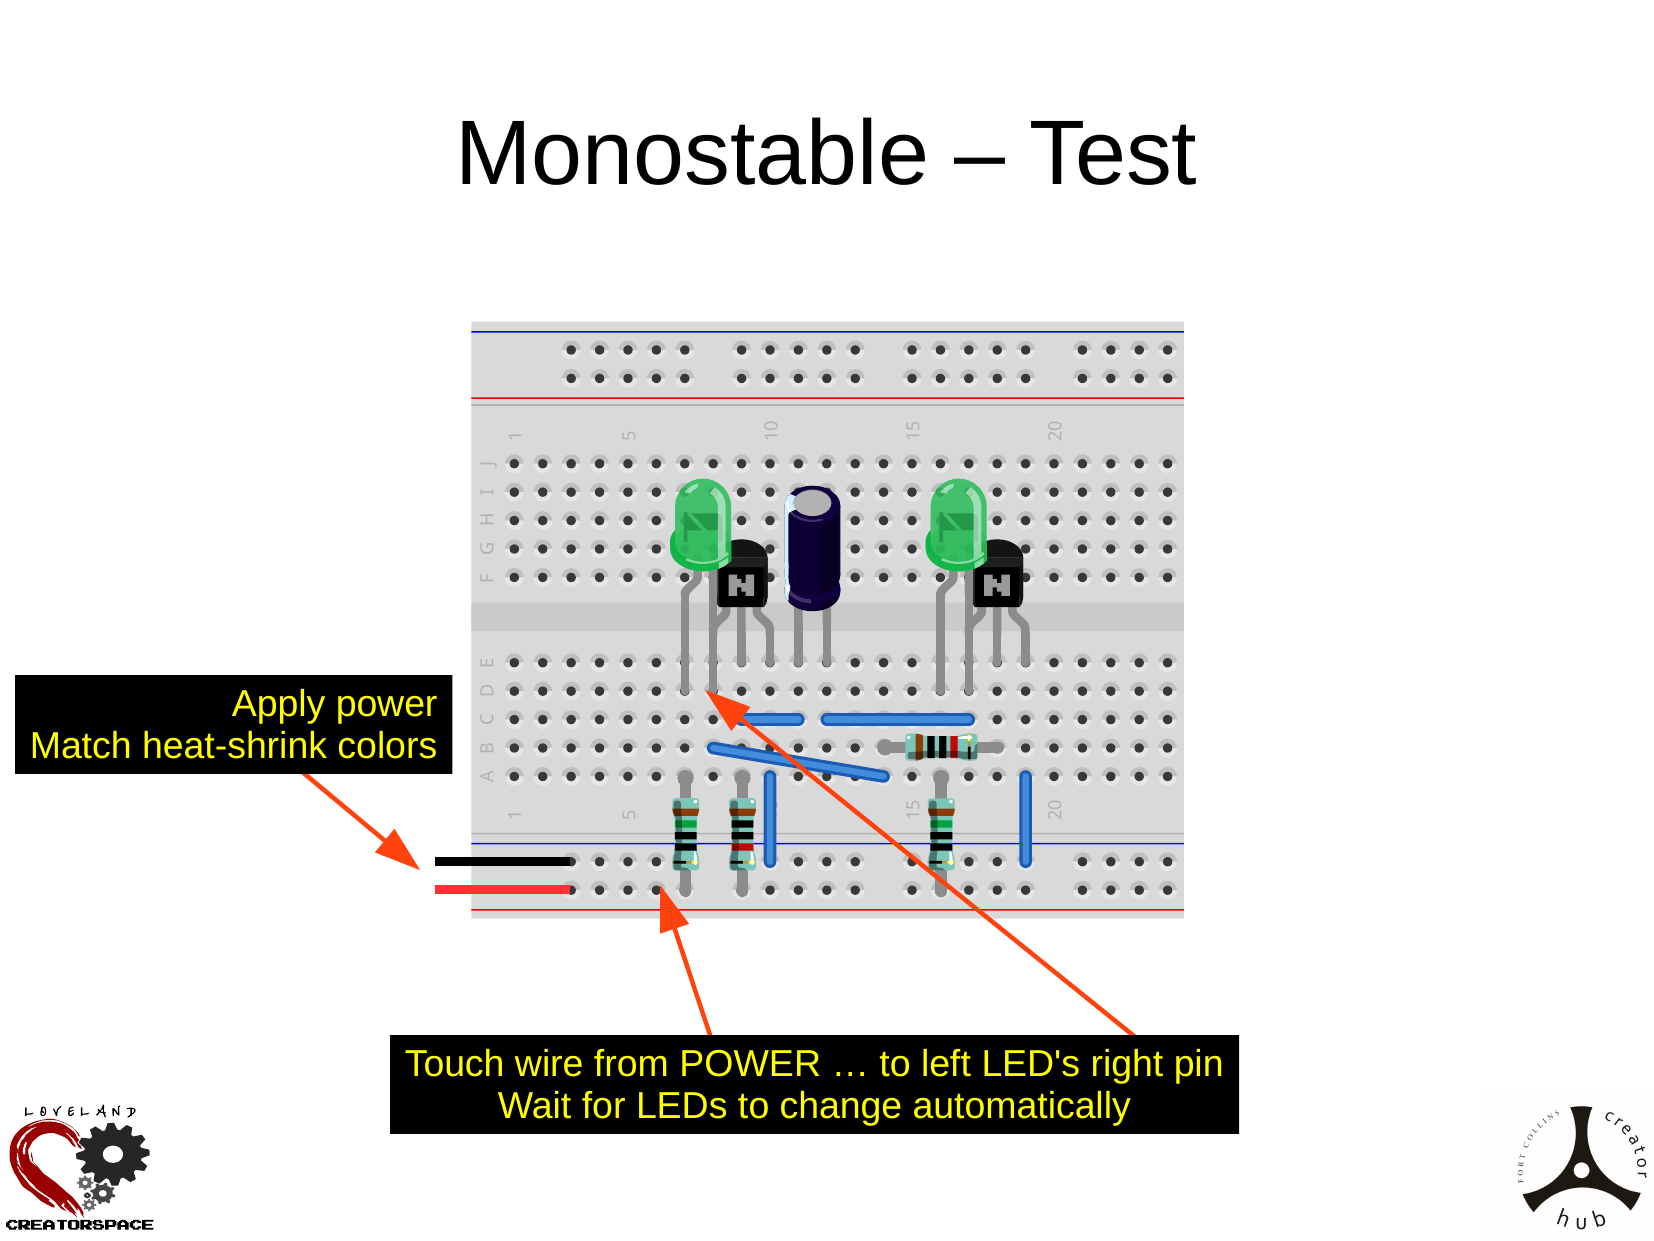

# Monostable – Test
Apply power
Match heat-shrink colors
Touch wire from POWER … to left LED's right pin
Wait for LEDs to change automatically